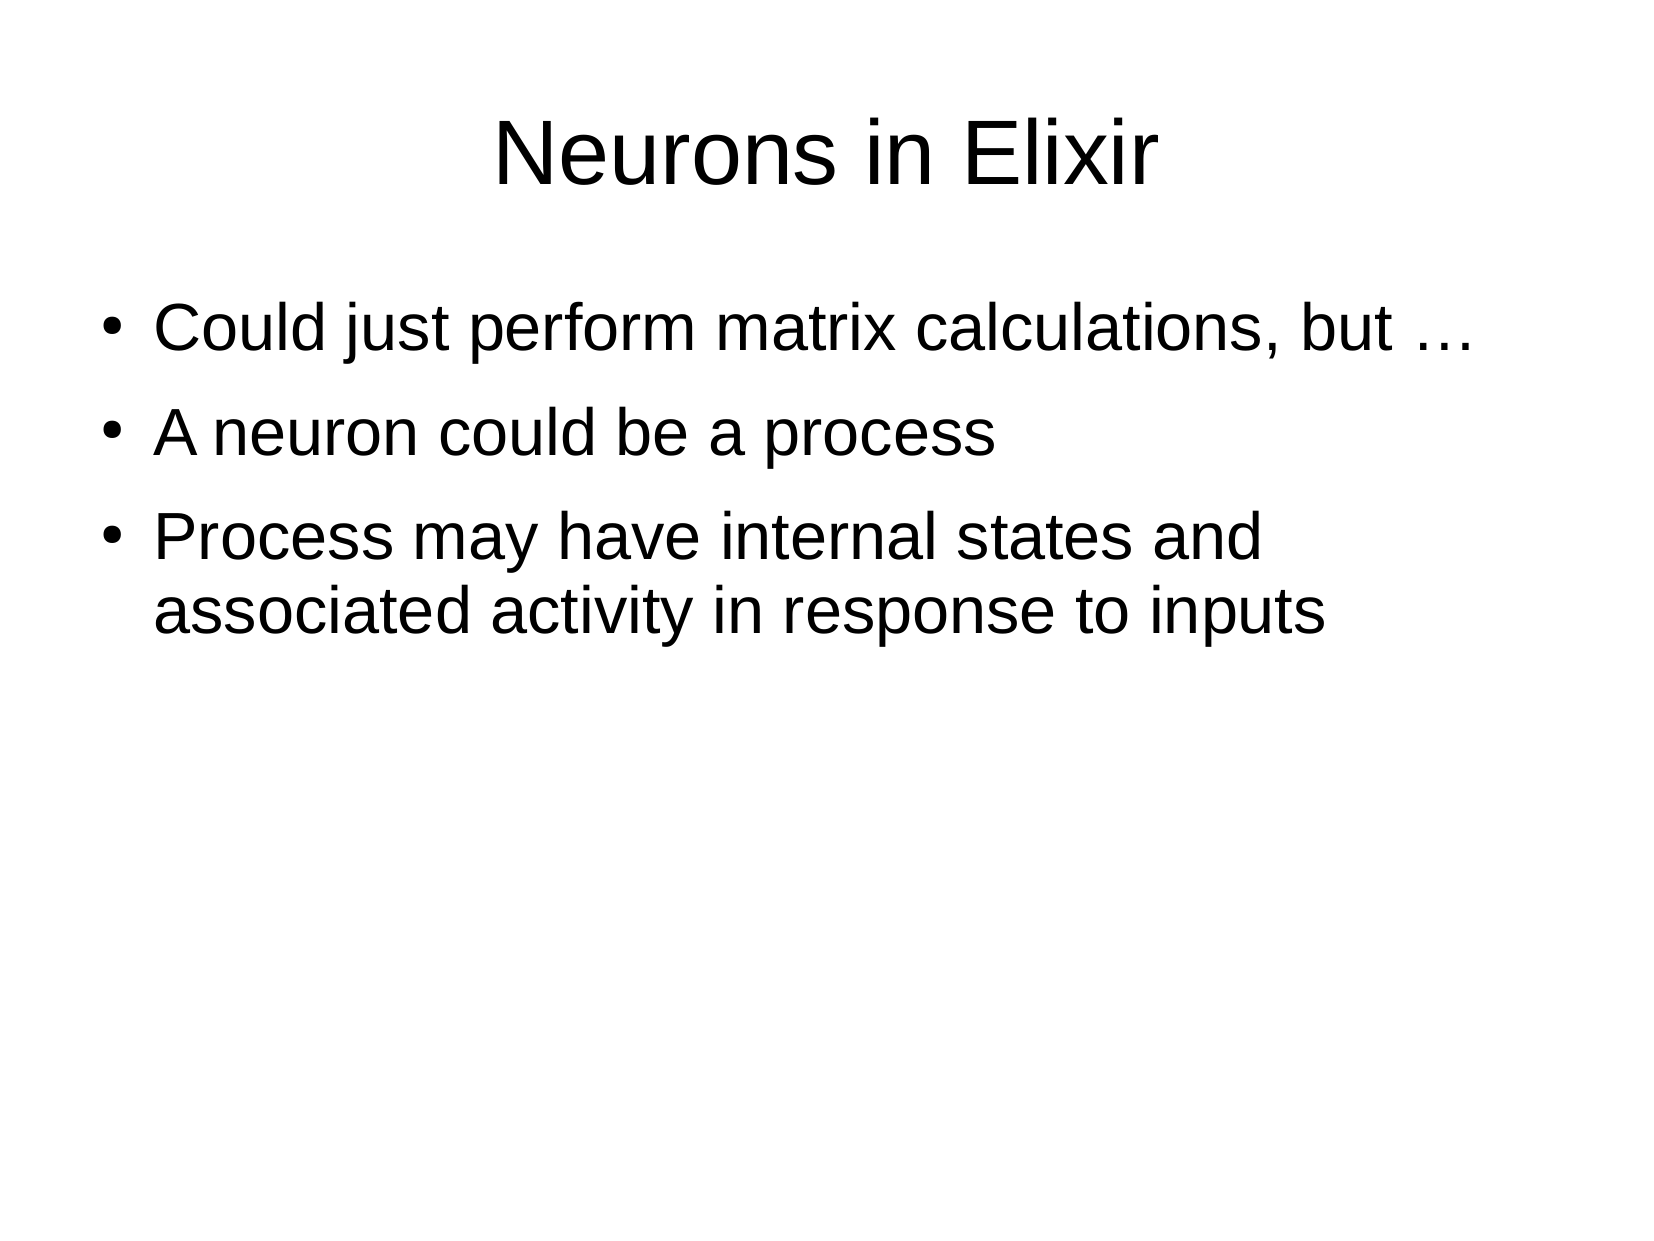

# Neurons in Elixir
Could just perform matrix calculations, but …
A neuron could be a process
Process may have internal states and associated activity in response to inputs